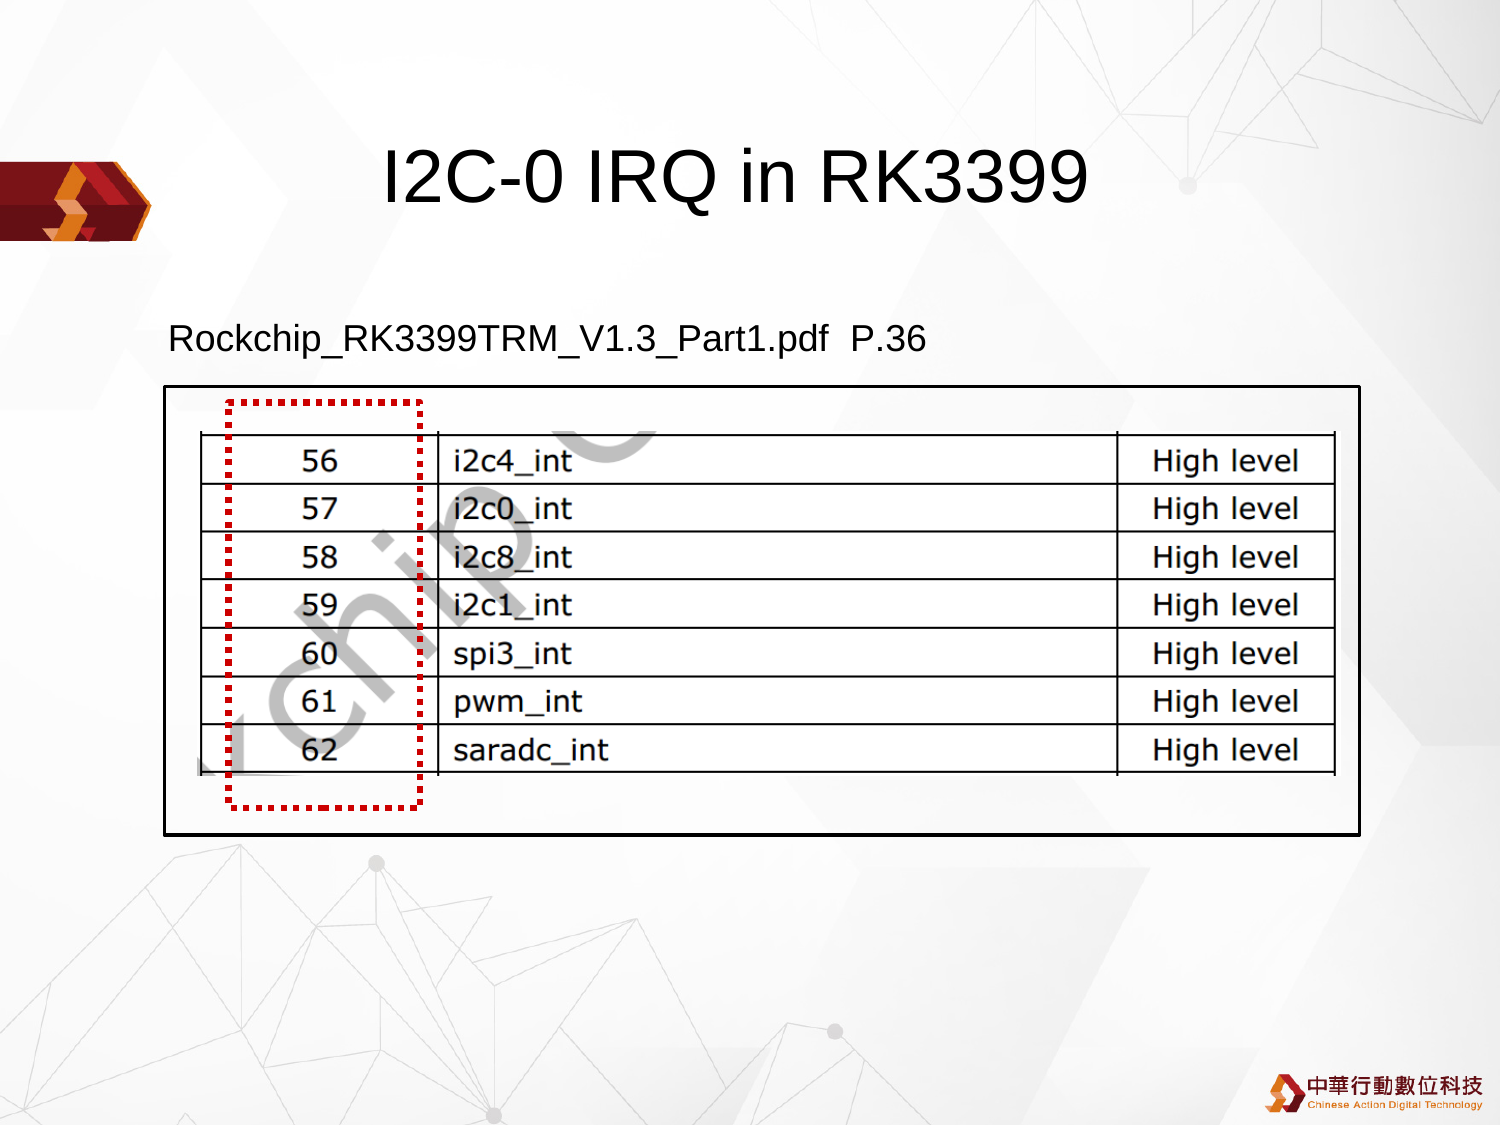

# I2C-0 IRQ in RK3399
Rockchip_RK3399TRM_V1.3_Part1.pdf P.36